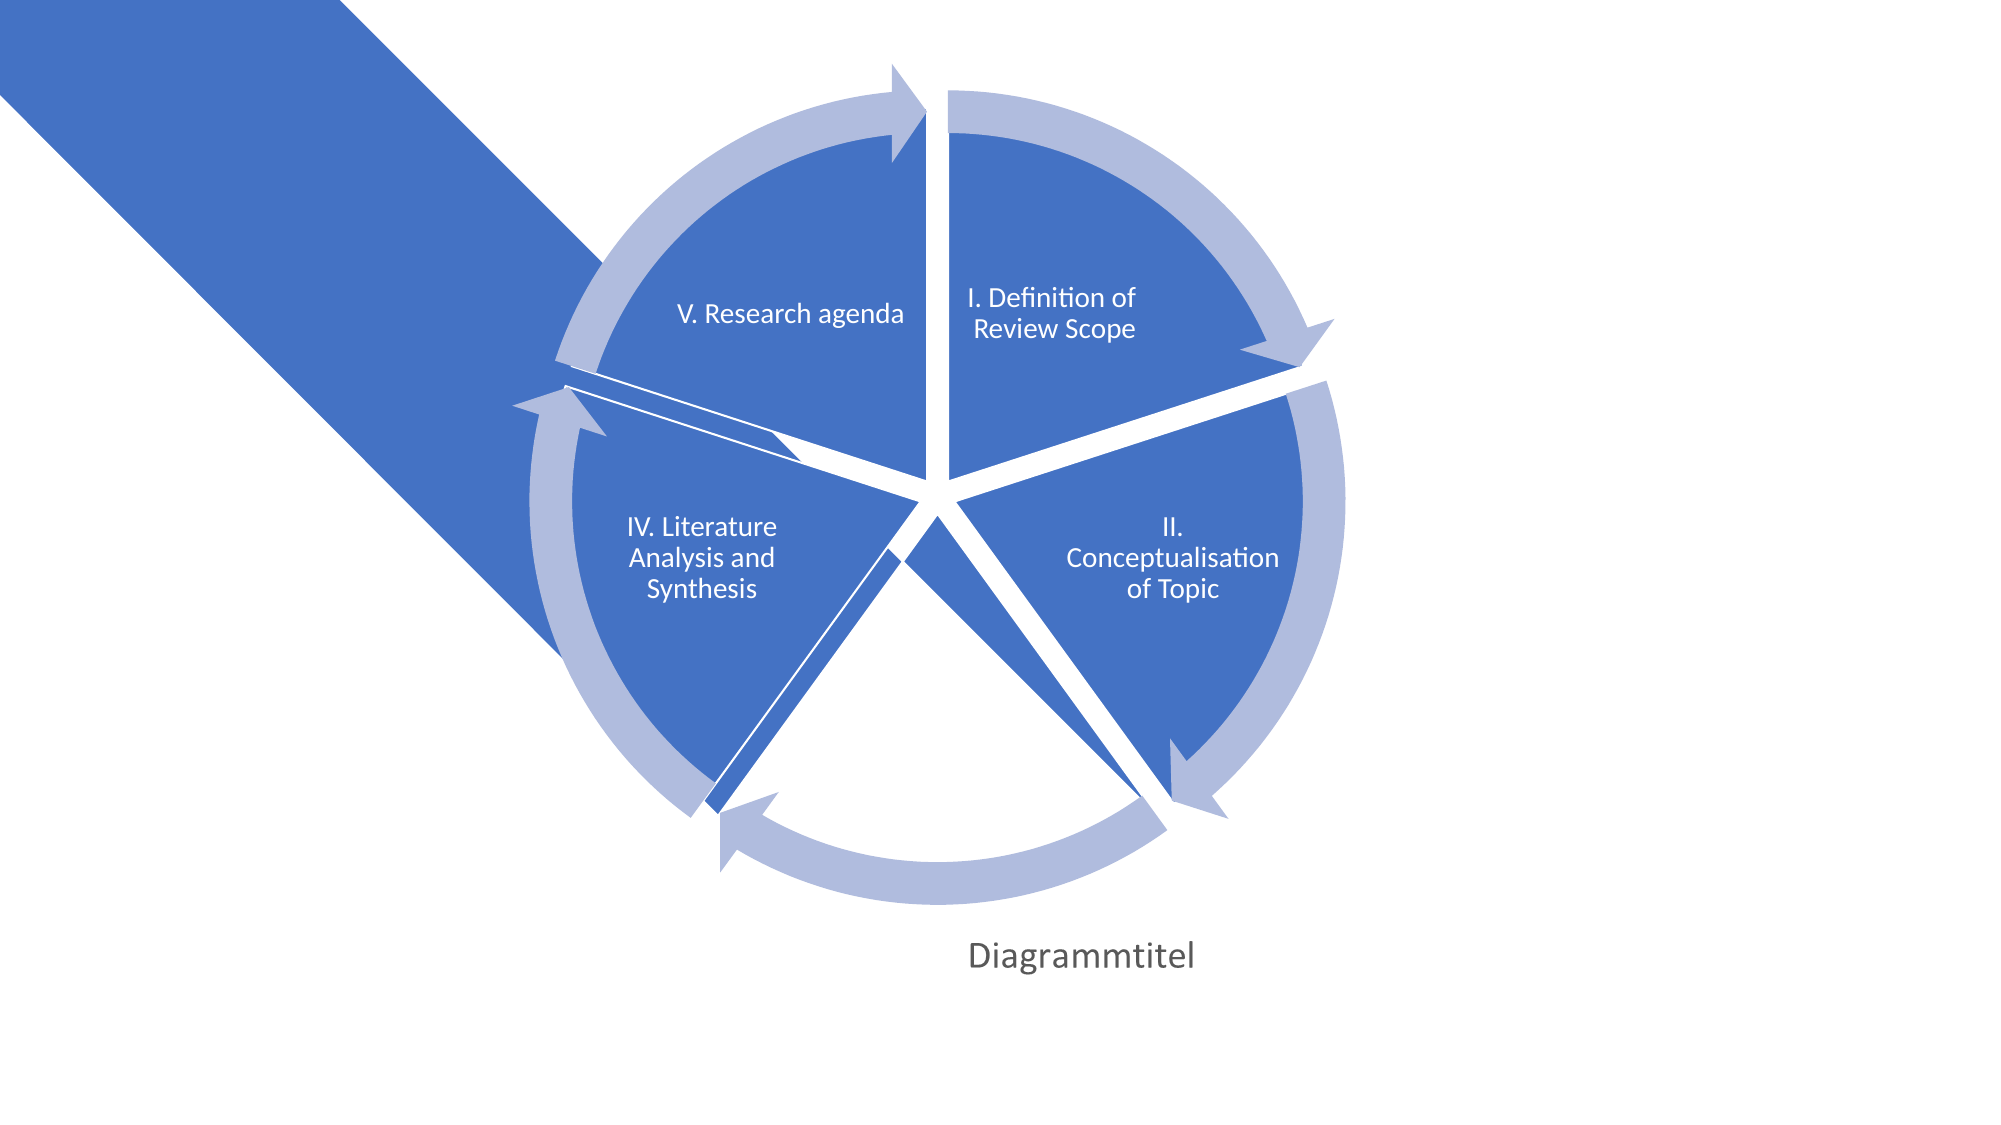

V. Research agenda
I. Definition of Review Scope
IV. Literature Analysis and Synthesis
II. Conceptualisation of Topic
III. Literature search